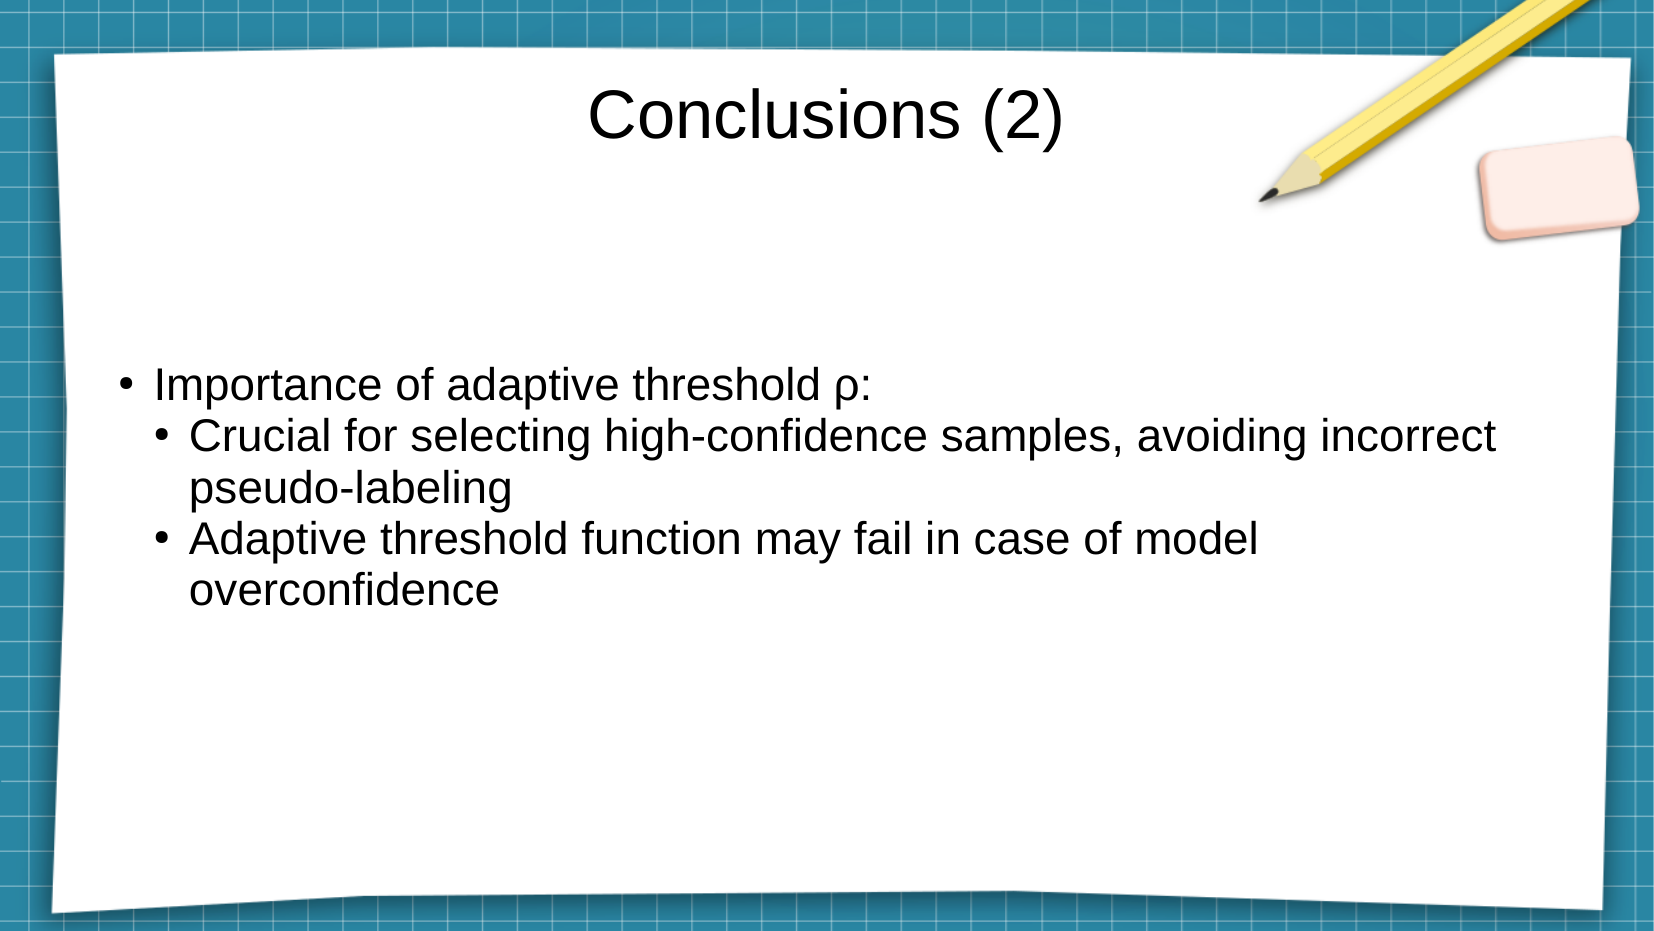

# Conclusions (2)
Importance of adaptive threshold ρ:
Crucial for selecting high-confidence samples, avoiding incorrect pseudo-labeling
Adaptive threshold function may fail in case of model overconfidence